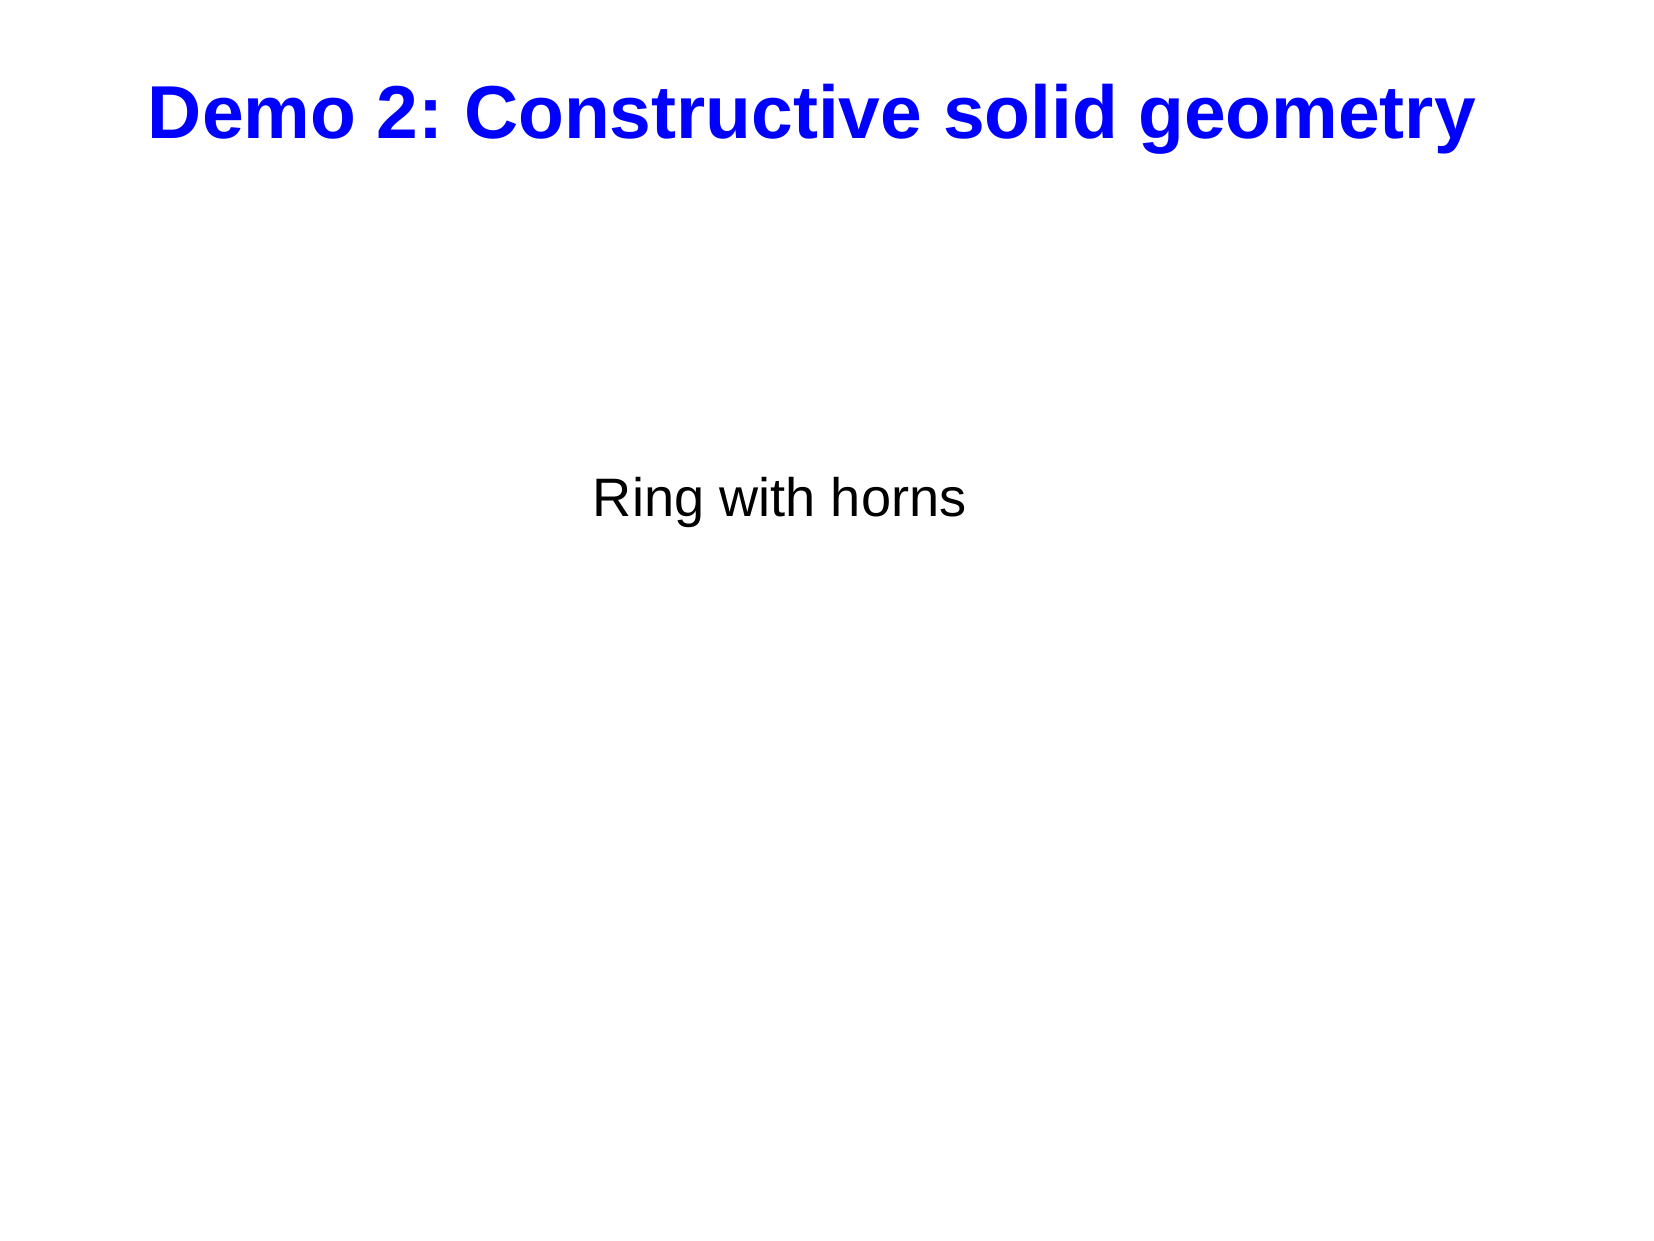

Demo 2: Constructive solid geometry
# Ring with horns